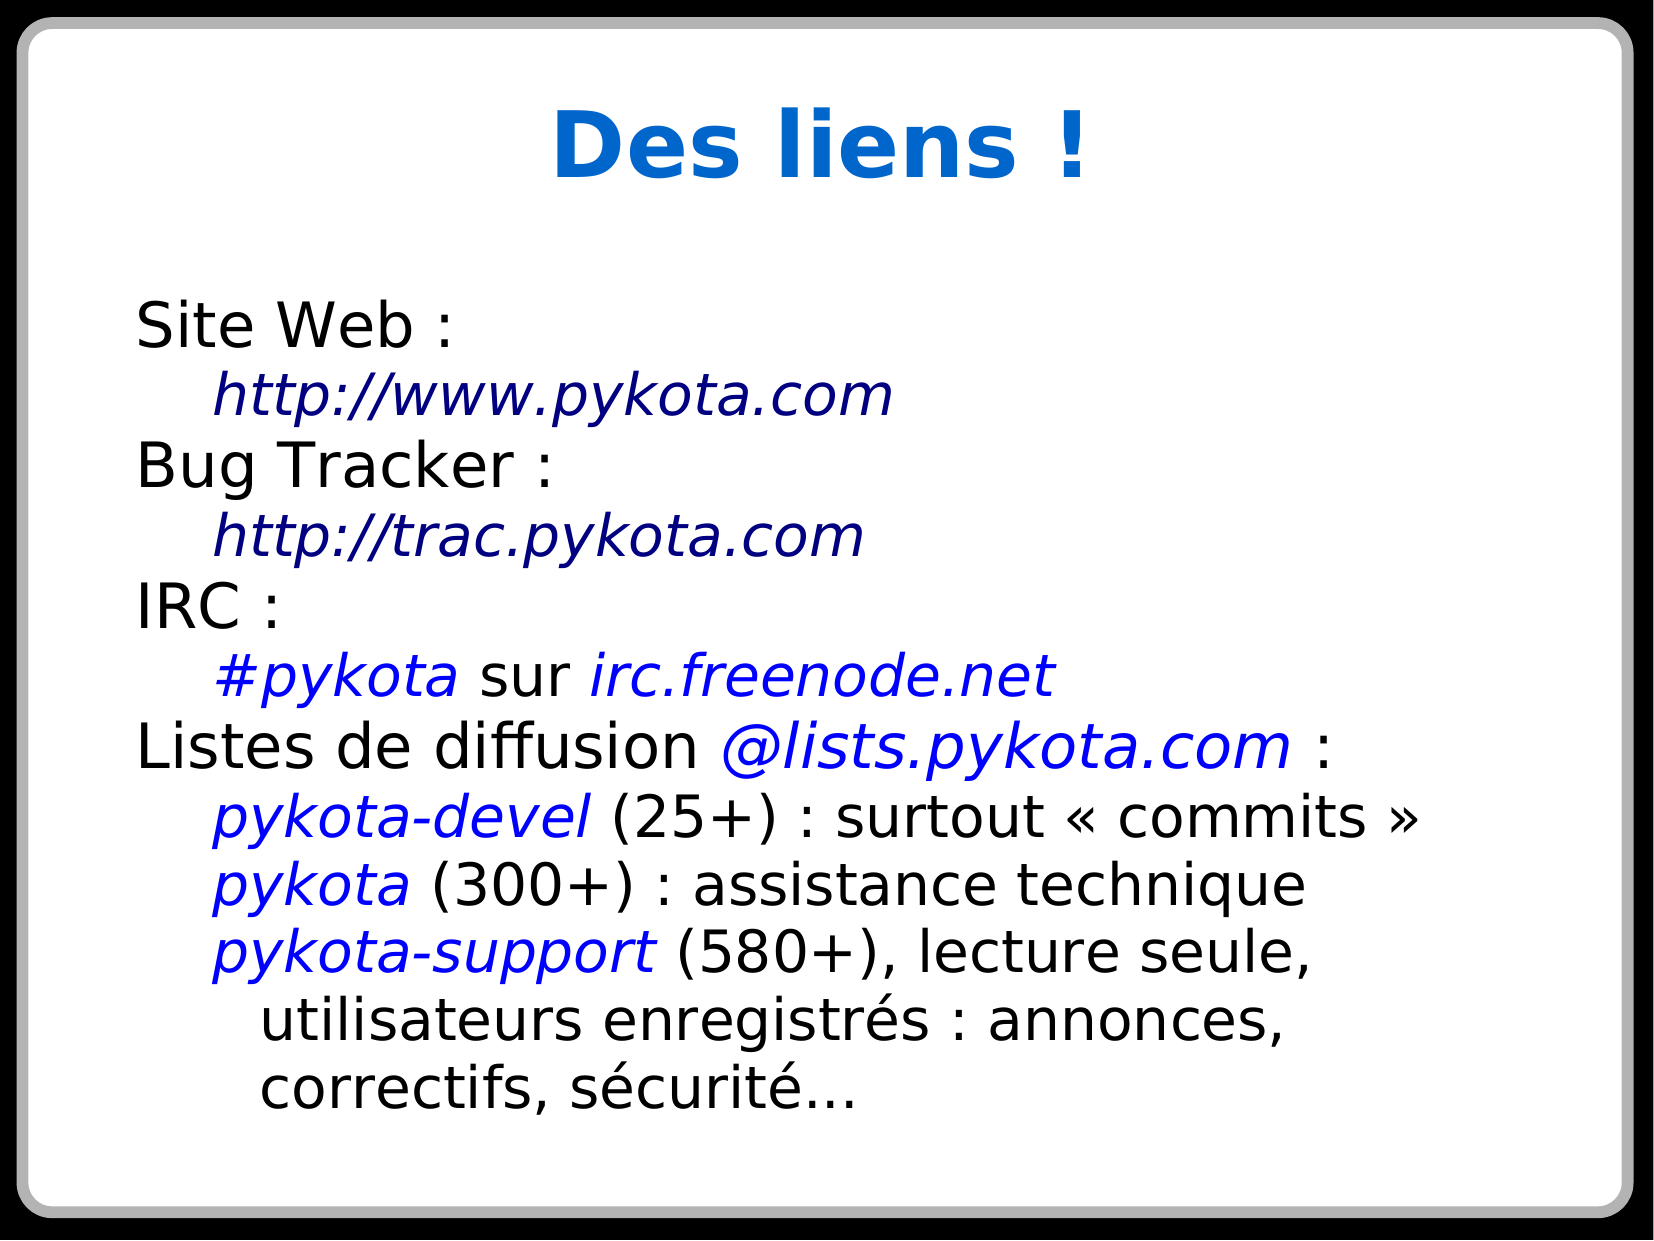

# Des liens !
Site Web :
http://www.pykota.com
Bug Tracker :
http://trac.pykota.com
IRC :
#pykota sur irc.freenode.net
Listes de diffusion @lists.pykota.com :
pykota-devel (25+) : surtout « commits »
pykota (300+) : assistance technique
pykota-support (580+), lecture seule, utilisateurs enregistrés : annonces, correctifs, sécurité...